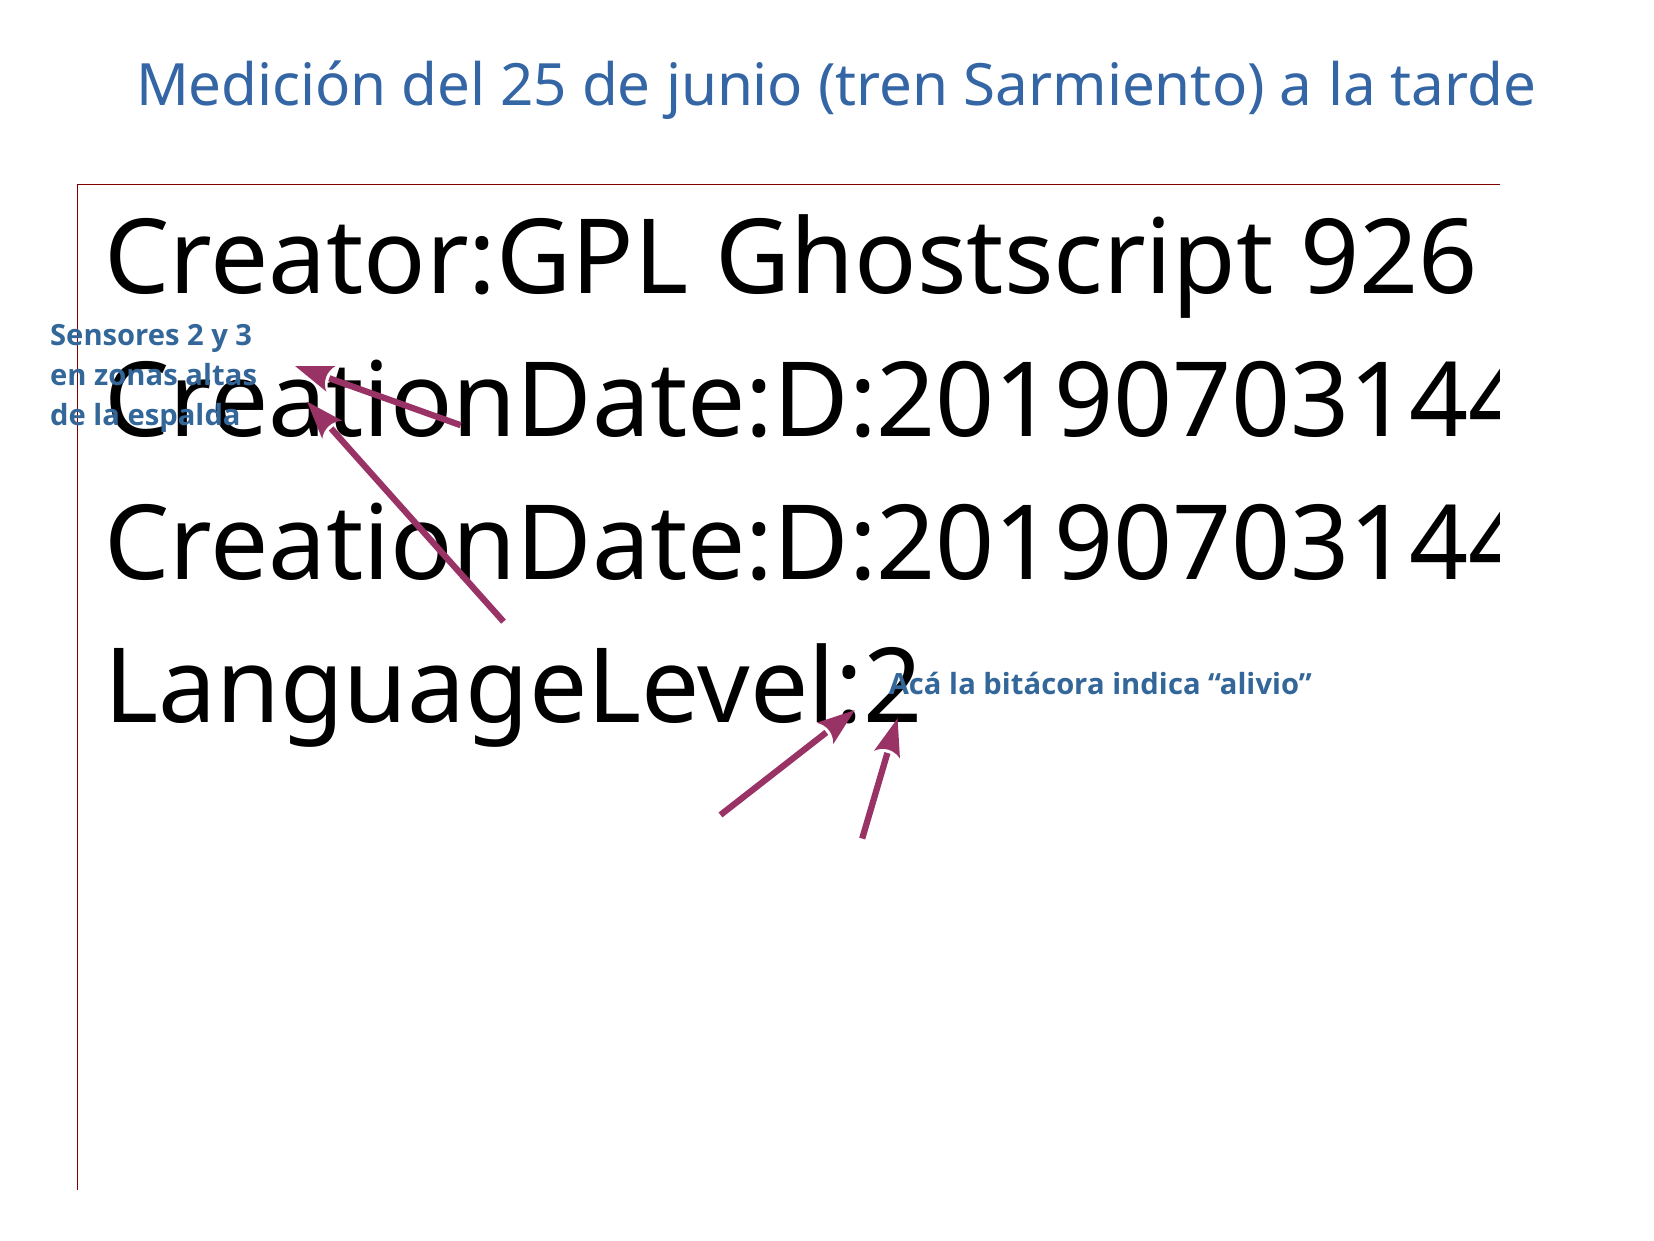

Medición del 25 de junio (tren Sarmiento) a la tarde
Sensores 2 y 3
en zonas altas
de la espalda
Acá la bitácora indica “alivio”